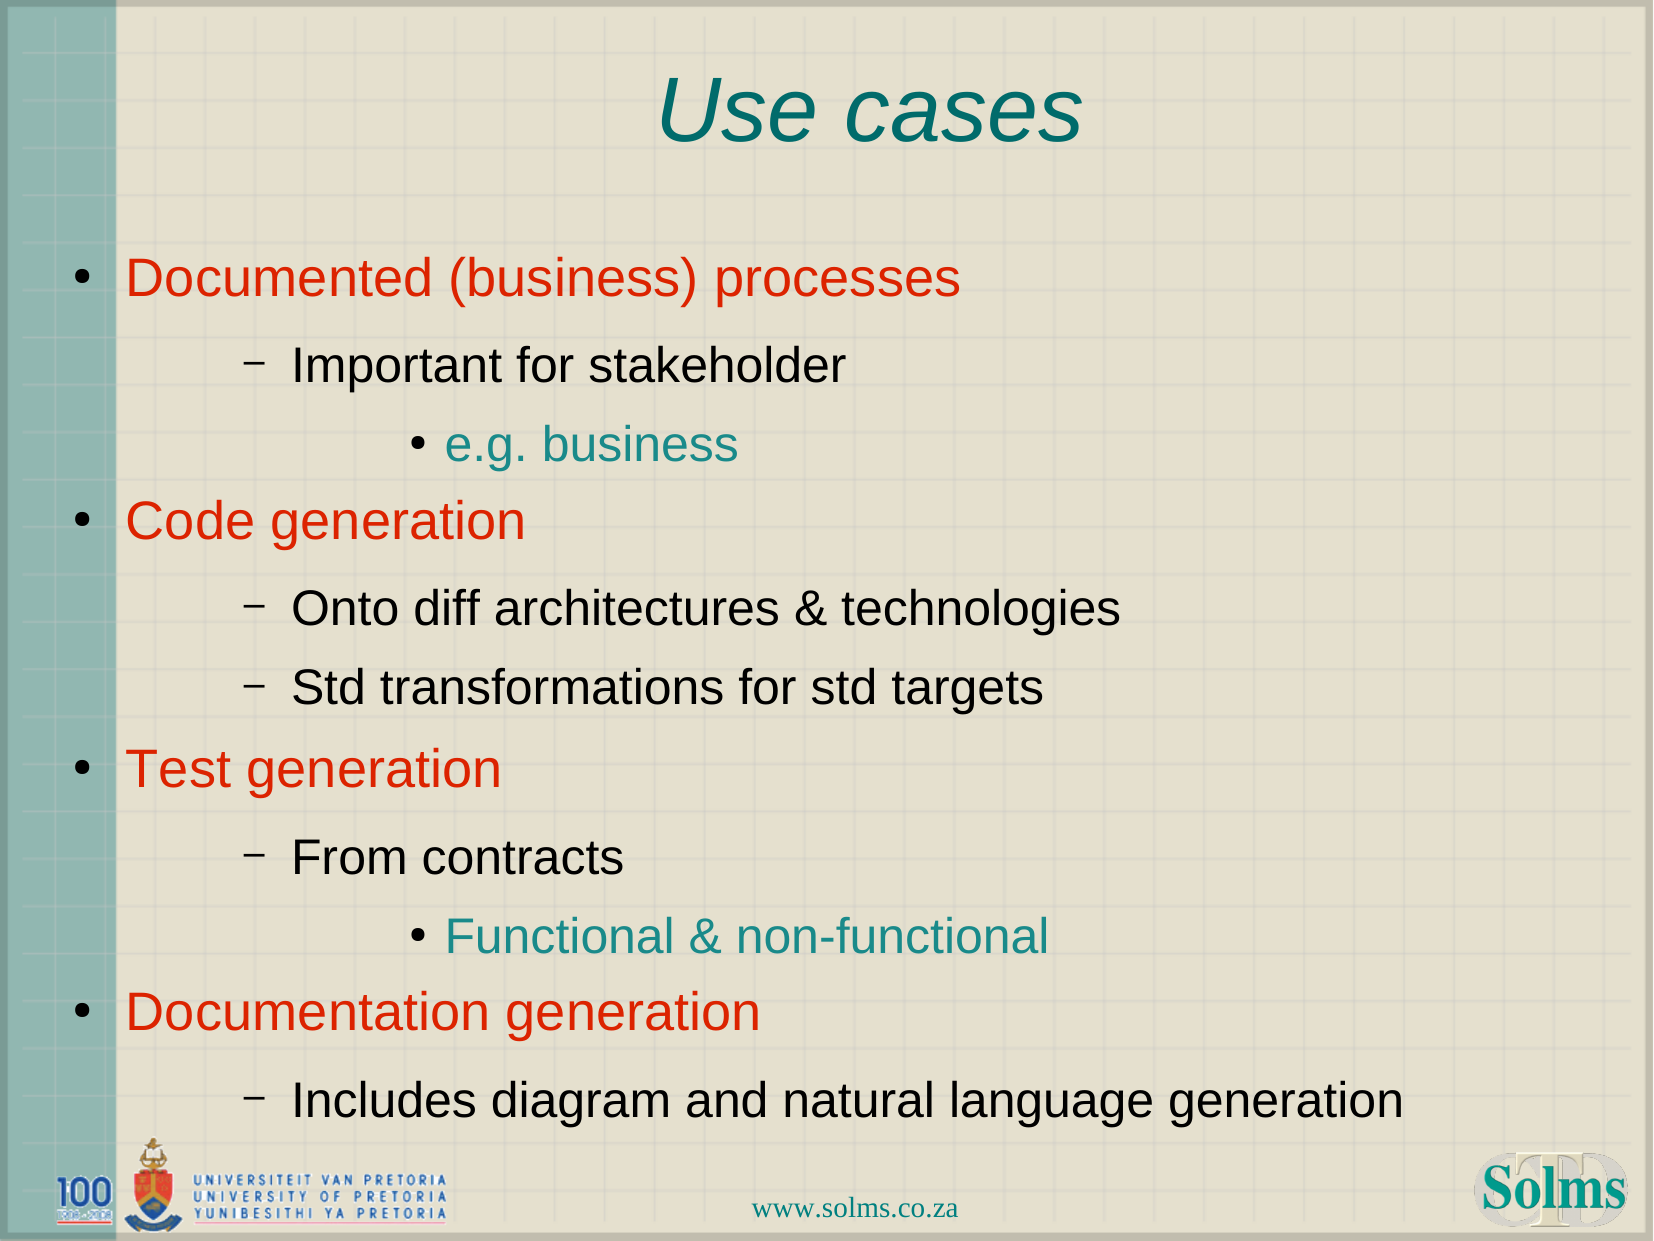

# Use cases
Documented (business) processes
Important for stakeholder
e.g. business
Code generation
Onto diff architectures & technologies
Std transformations for std targets
Test generation
From contracts
Functional & non-functional
Documentation generation
Includes diagram and natural language generation
7